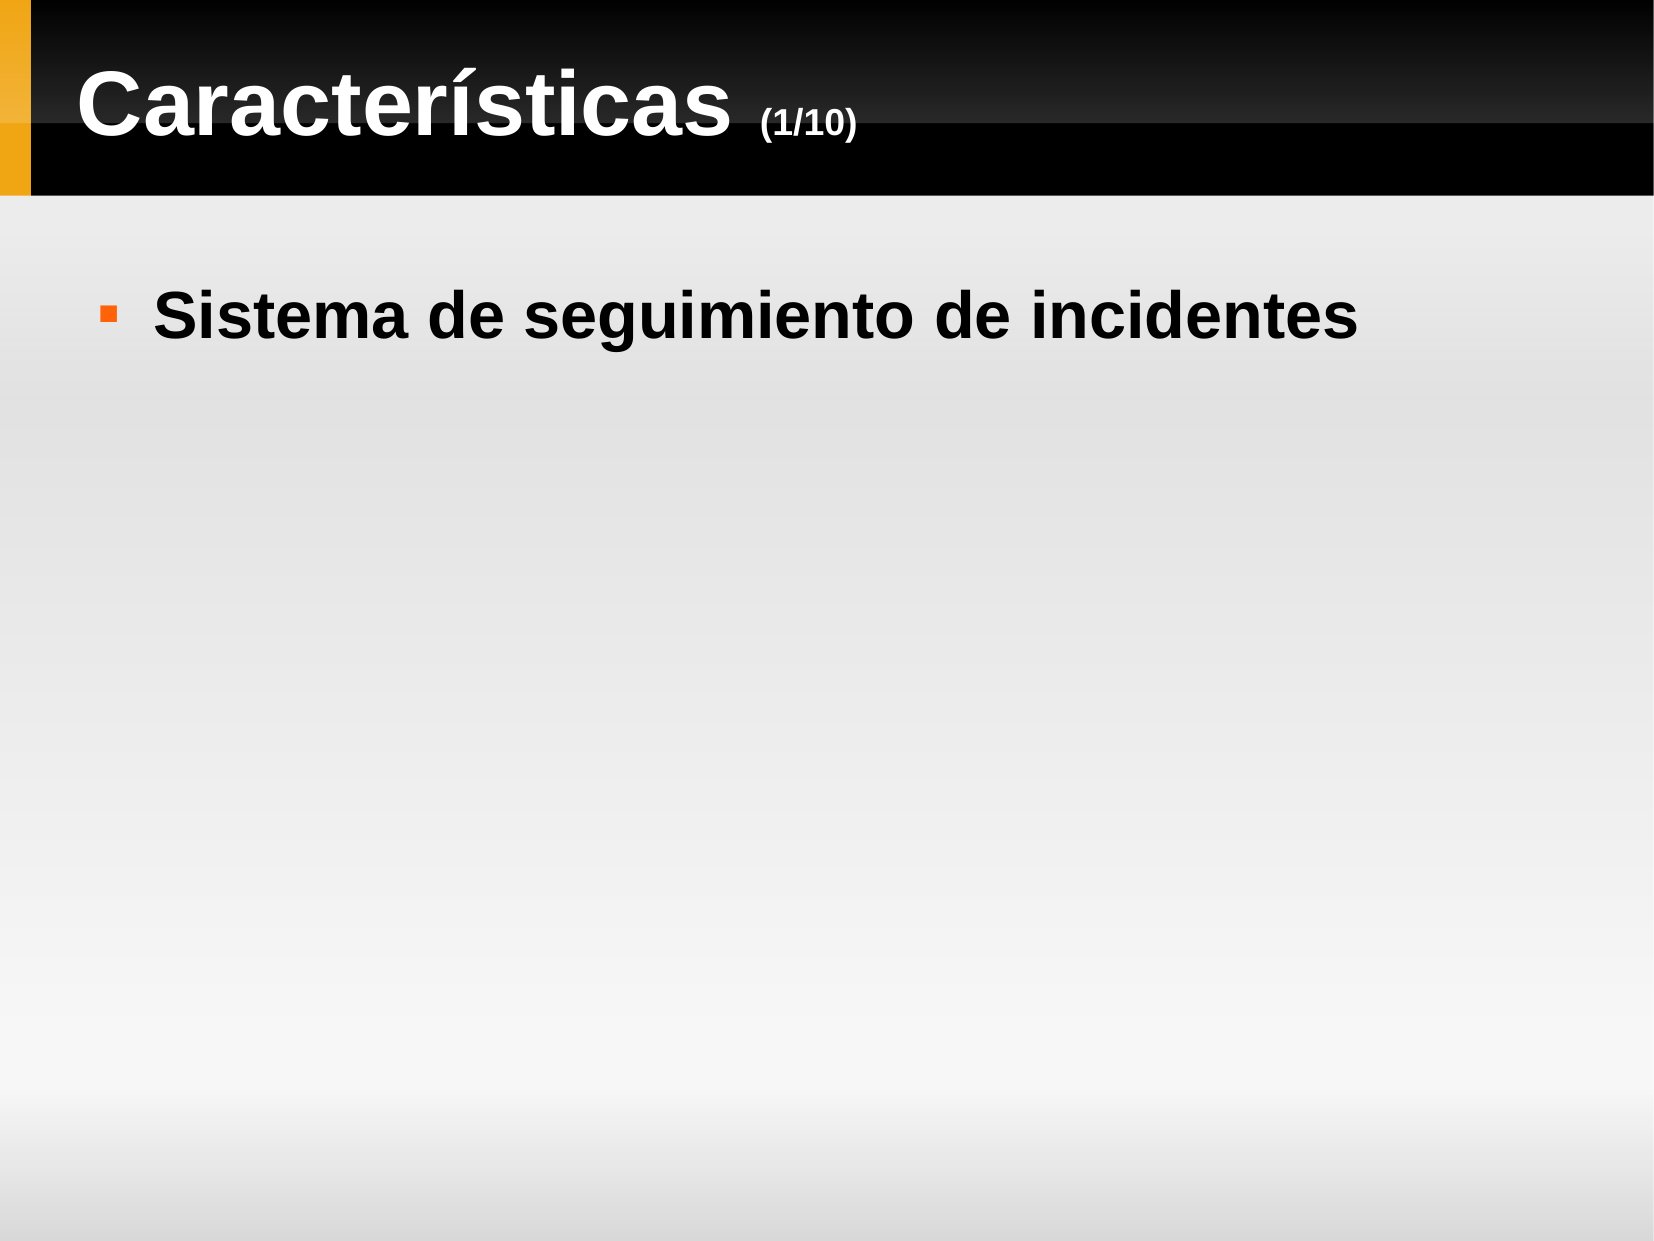

# Características (1/10)
Sistema de seguimiento de incidentes